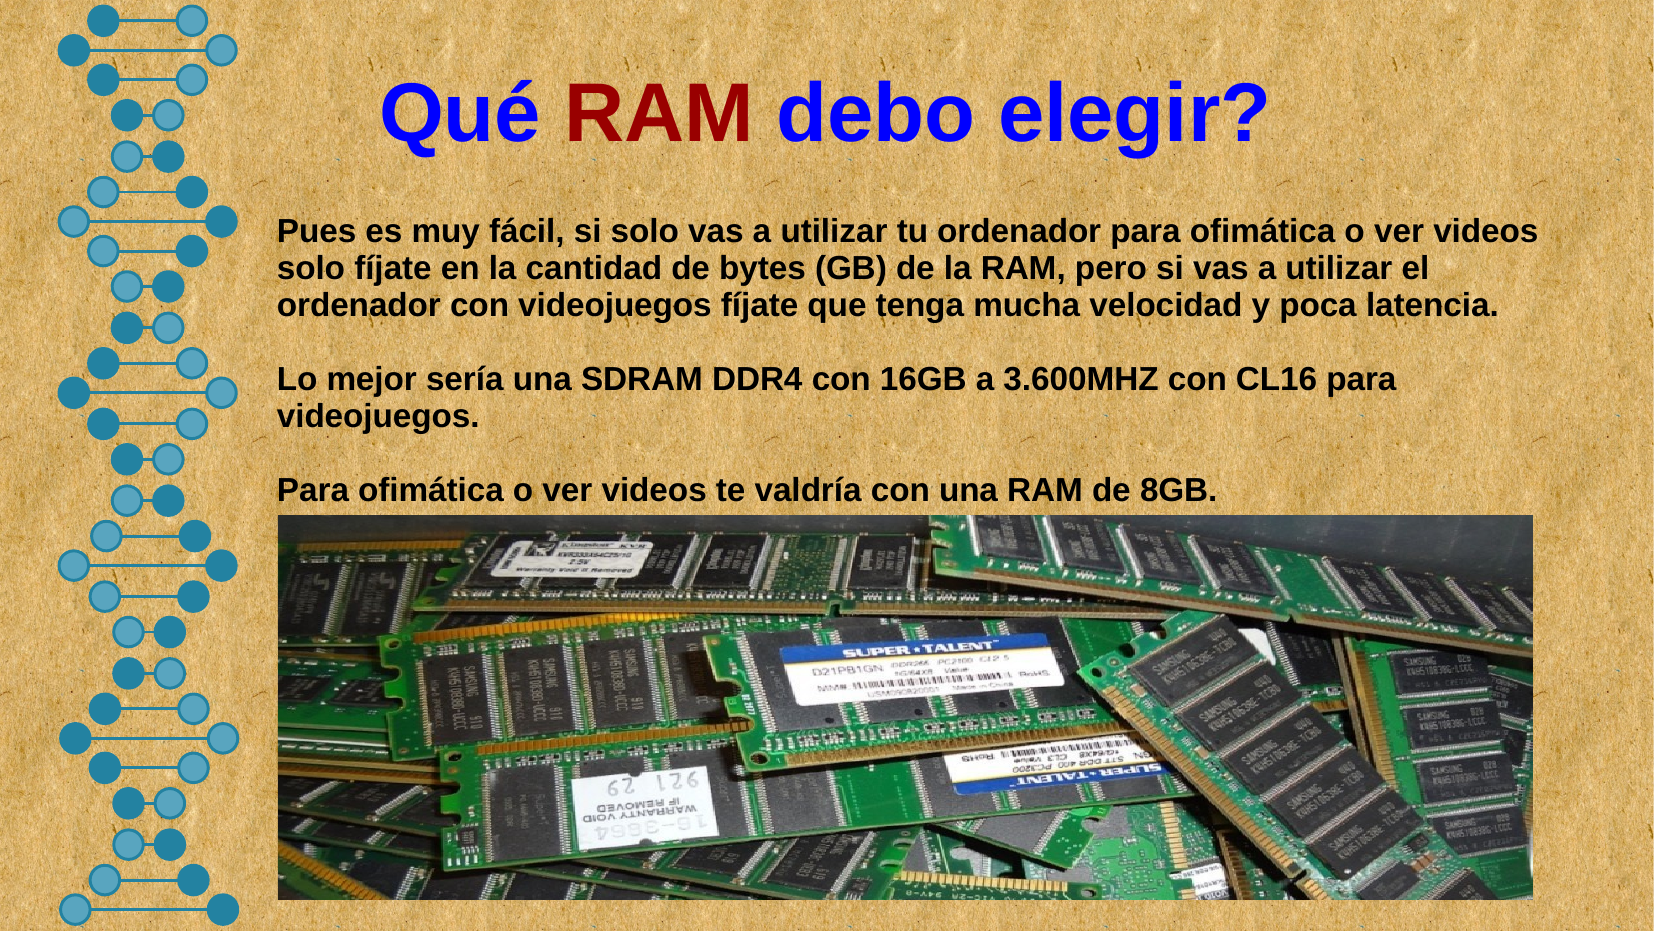

# Qué RAM debo elegir?
Pues es muy fácil, si solo vas a utilizar tu ordenador para ofimática o ver videos solo fíjate en la cantidad de bytes (GB) de la RAM, pero si vas a utilizar el ordenador con videojuegos fíjate que tenga mucha velocidad y poca latencia.
Lo mejor sería una SDRAM DDR4 con 16GB a 3.600MHZ con CL16 para videojuegos.
Para ofimática o ver videos te valdría con una RAM de 8GB.